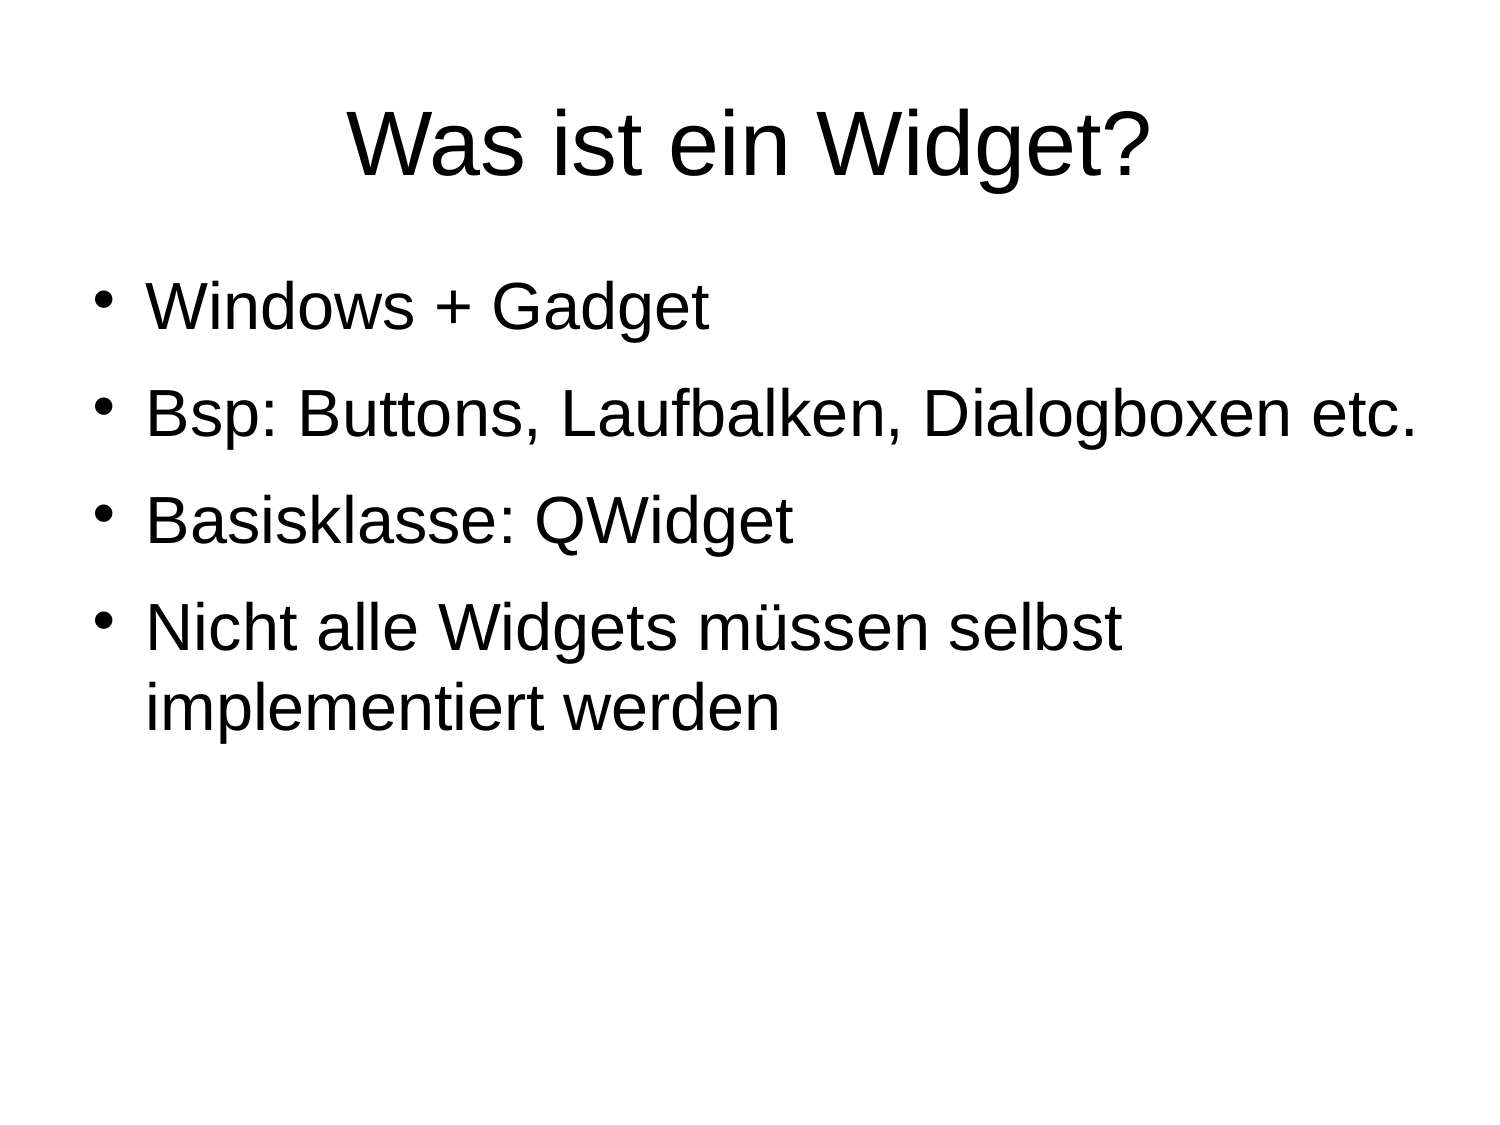

Was ist ein Widget?
Windows + Gadget
Bsp: Buttons, Laufbalken, Dialogboxen etc.
Basisklasse: QWidget
Nicht alle Widgets müssen selbst implementiert werden